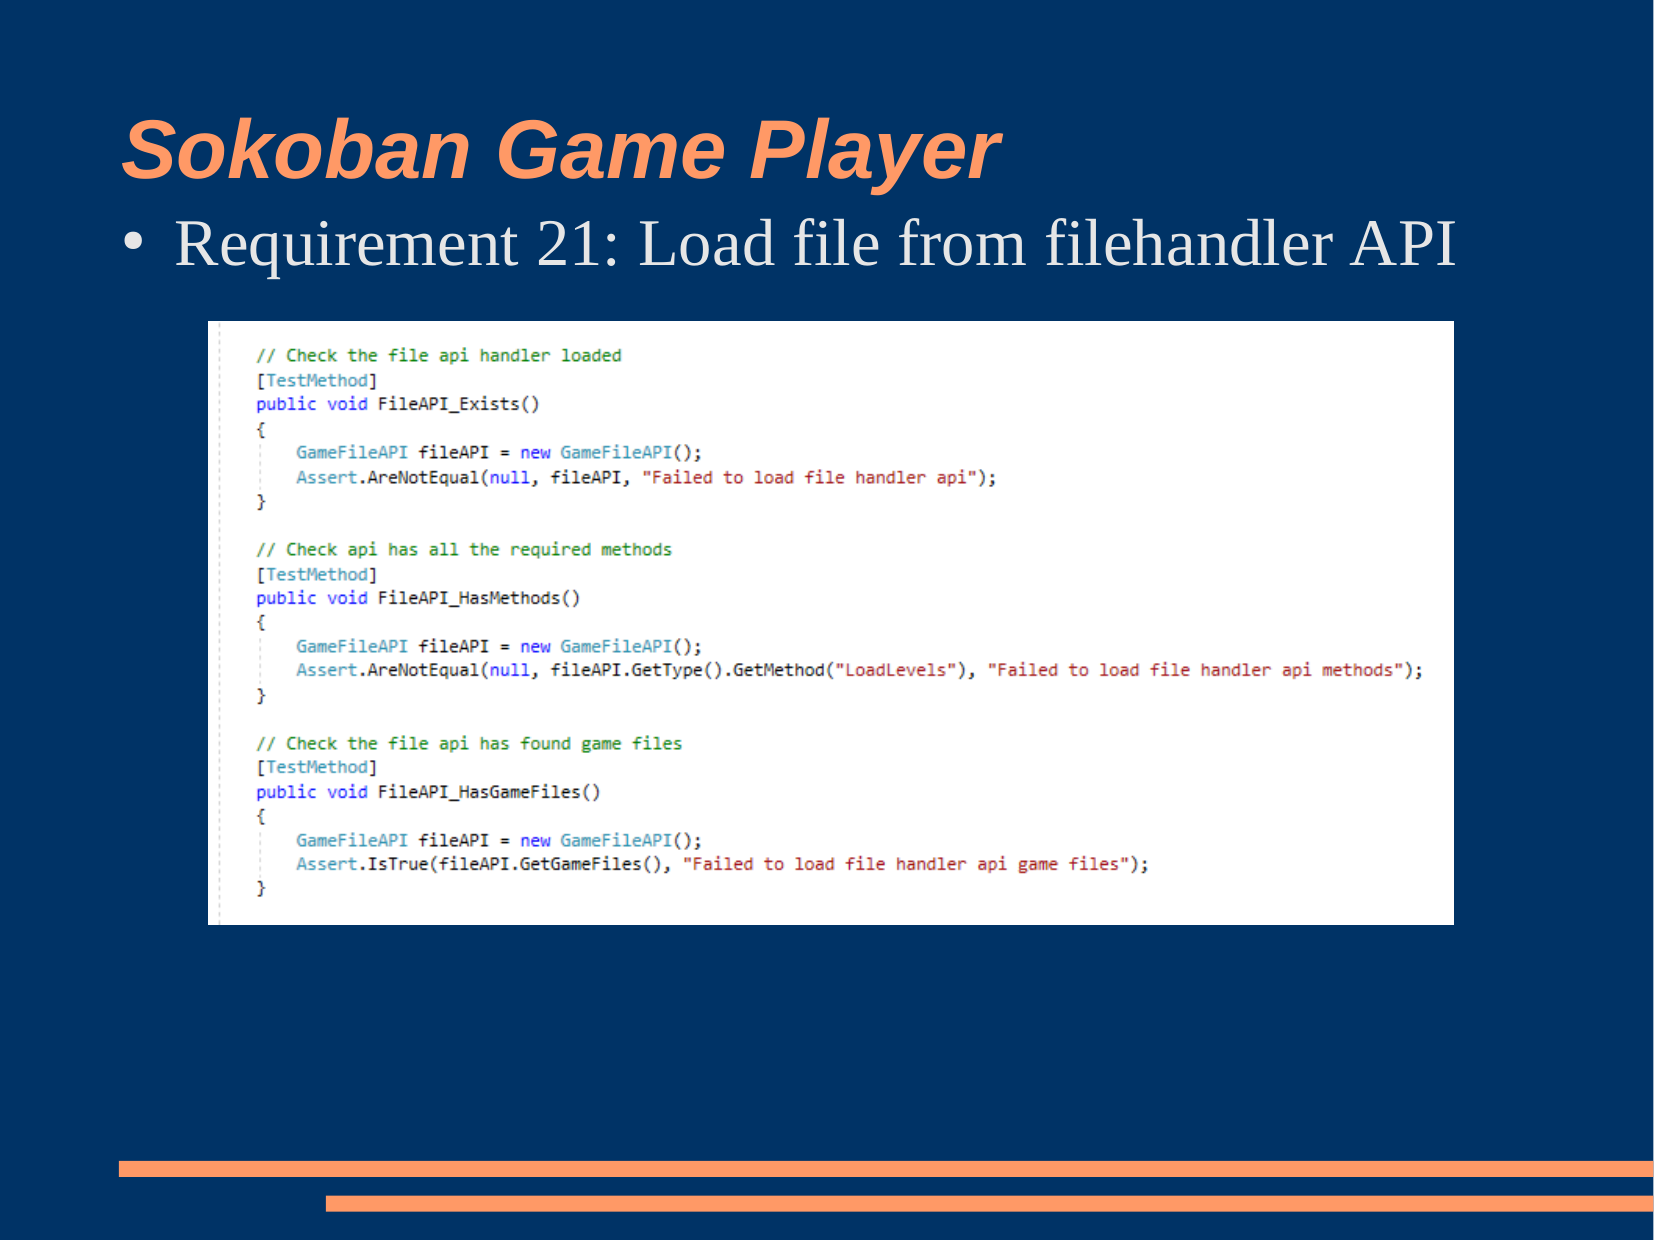

# Sokoban Game Player
Requirement 21: Load file from filehandler API